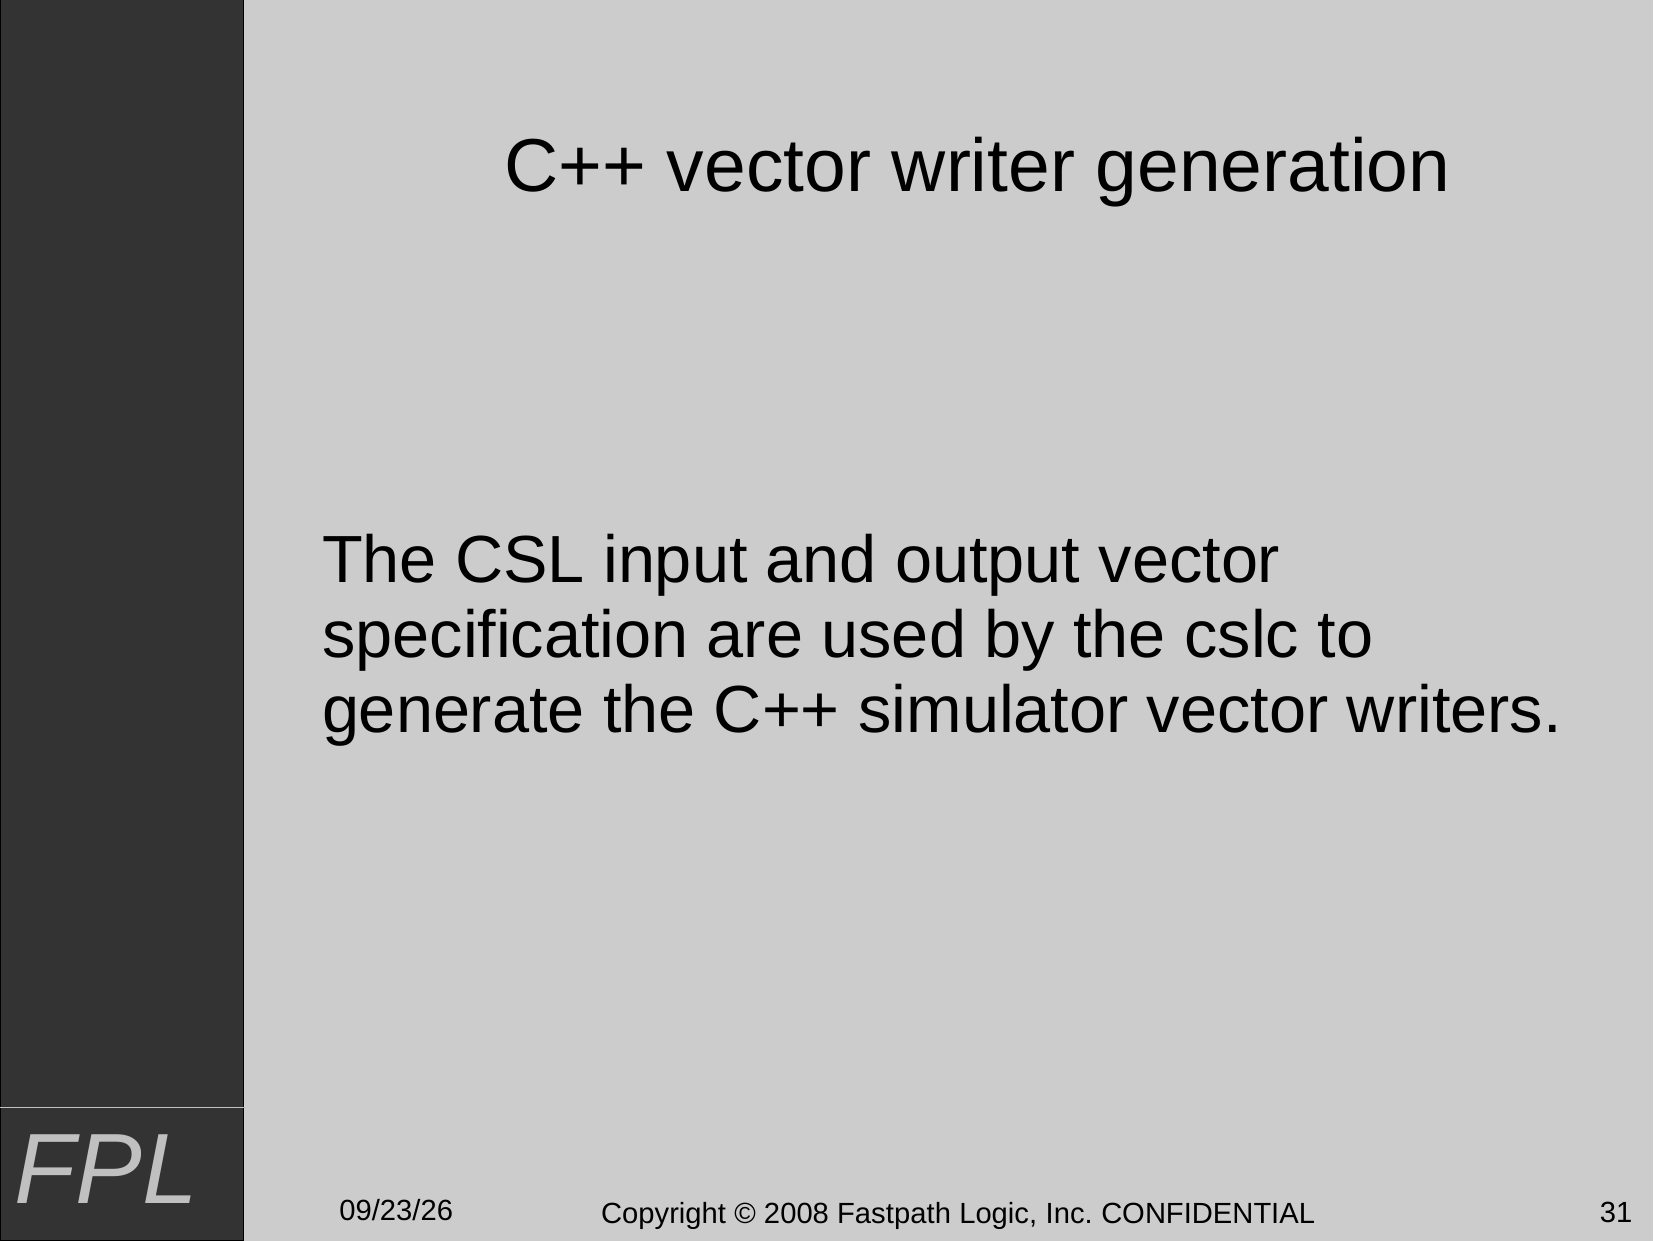

# C++ vector writer generation
The CSL input and output vector specification are used by the cslc to generate the C++ simulator vector writers.
31
© 2008 FASTPATH LOGIC INC.